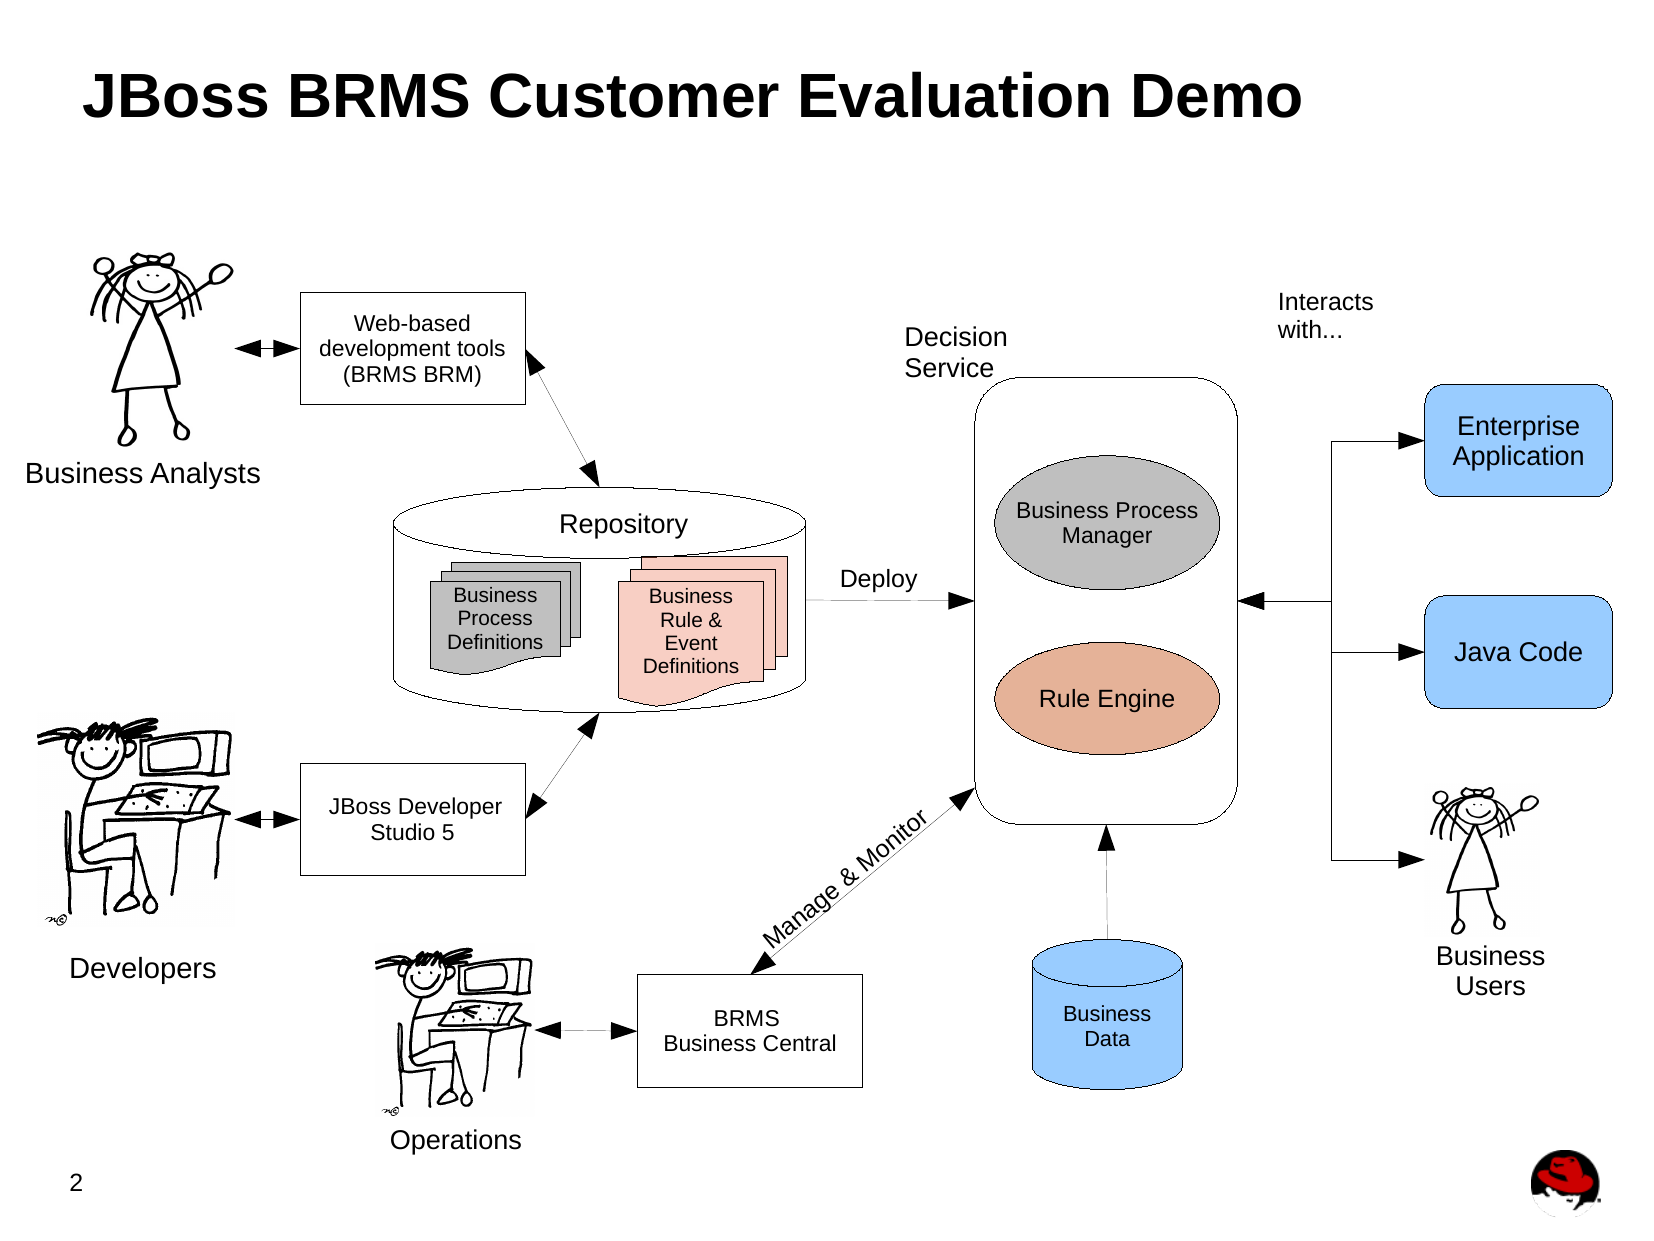

# JBoss BRMS Customer Evaluation Demo
Interacts with...
Web-based development tools
(BRMS BRM)
Decision
Service
Enterprise Application
Business Analysts
Business Process
Manager
Repository
Business Rule & Event Definitions
Deploy
Business Process Definitions
Java Code
Rule Engine
 JBoss Developer Studio 5
Manage & Monitor
Business Users
Business Data
Developers
BRMS
Business Central
Operations